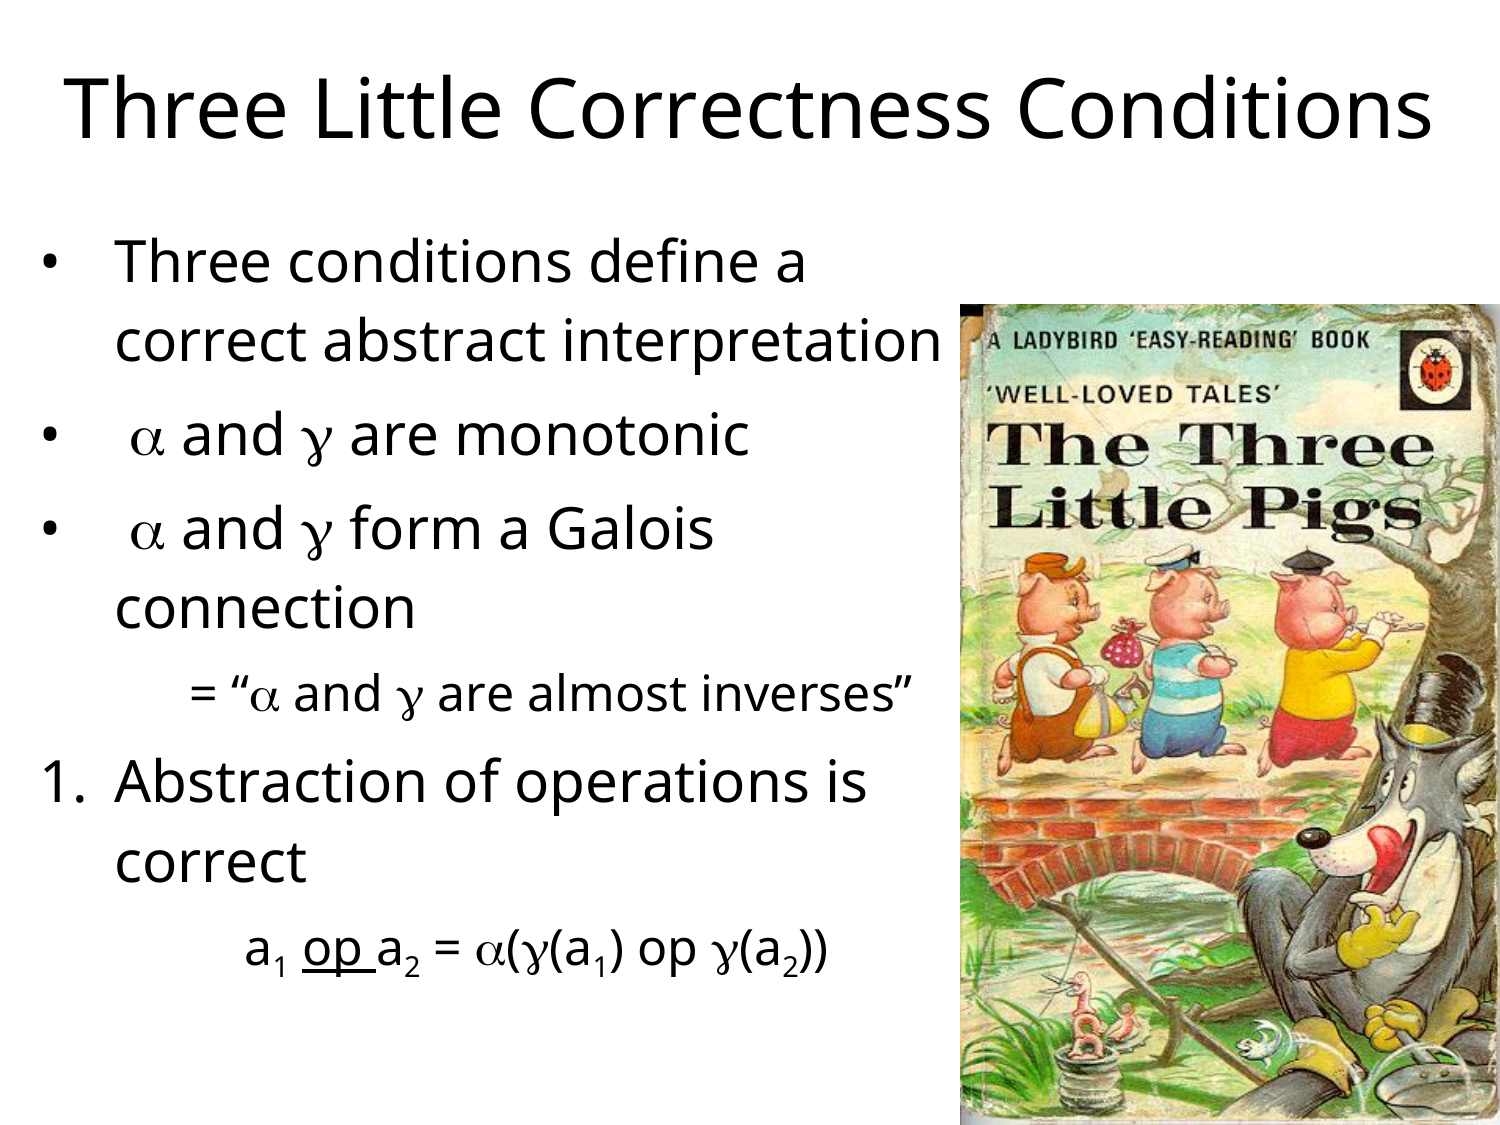

# Three Little Correctness Conditions
Three conditions define a correct abstract interpretation
  and  are monotonic
  and  form a Galois connection
		= “ and  are almost inverses”
Abstraction of operations is correct
 a1 op a2 = ((a1) op (a2))
29